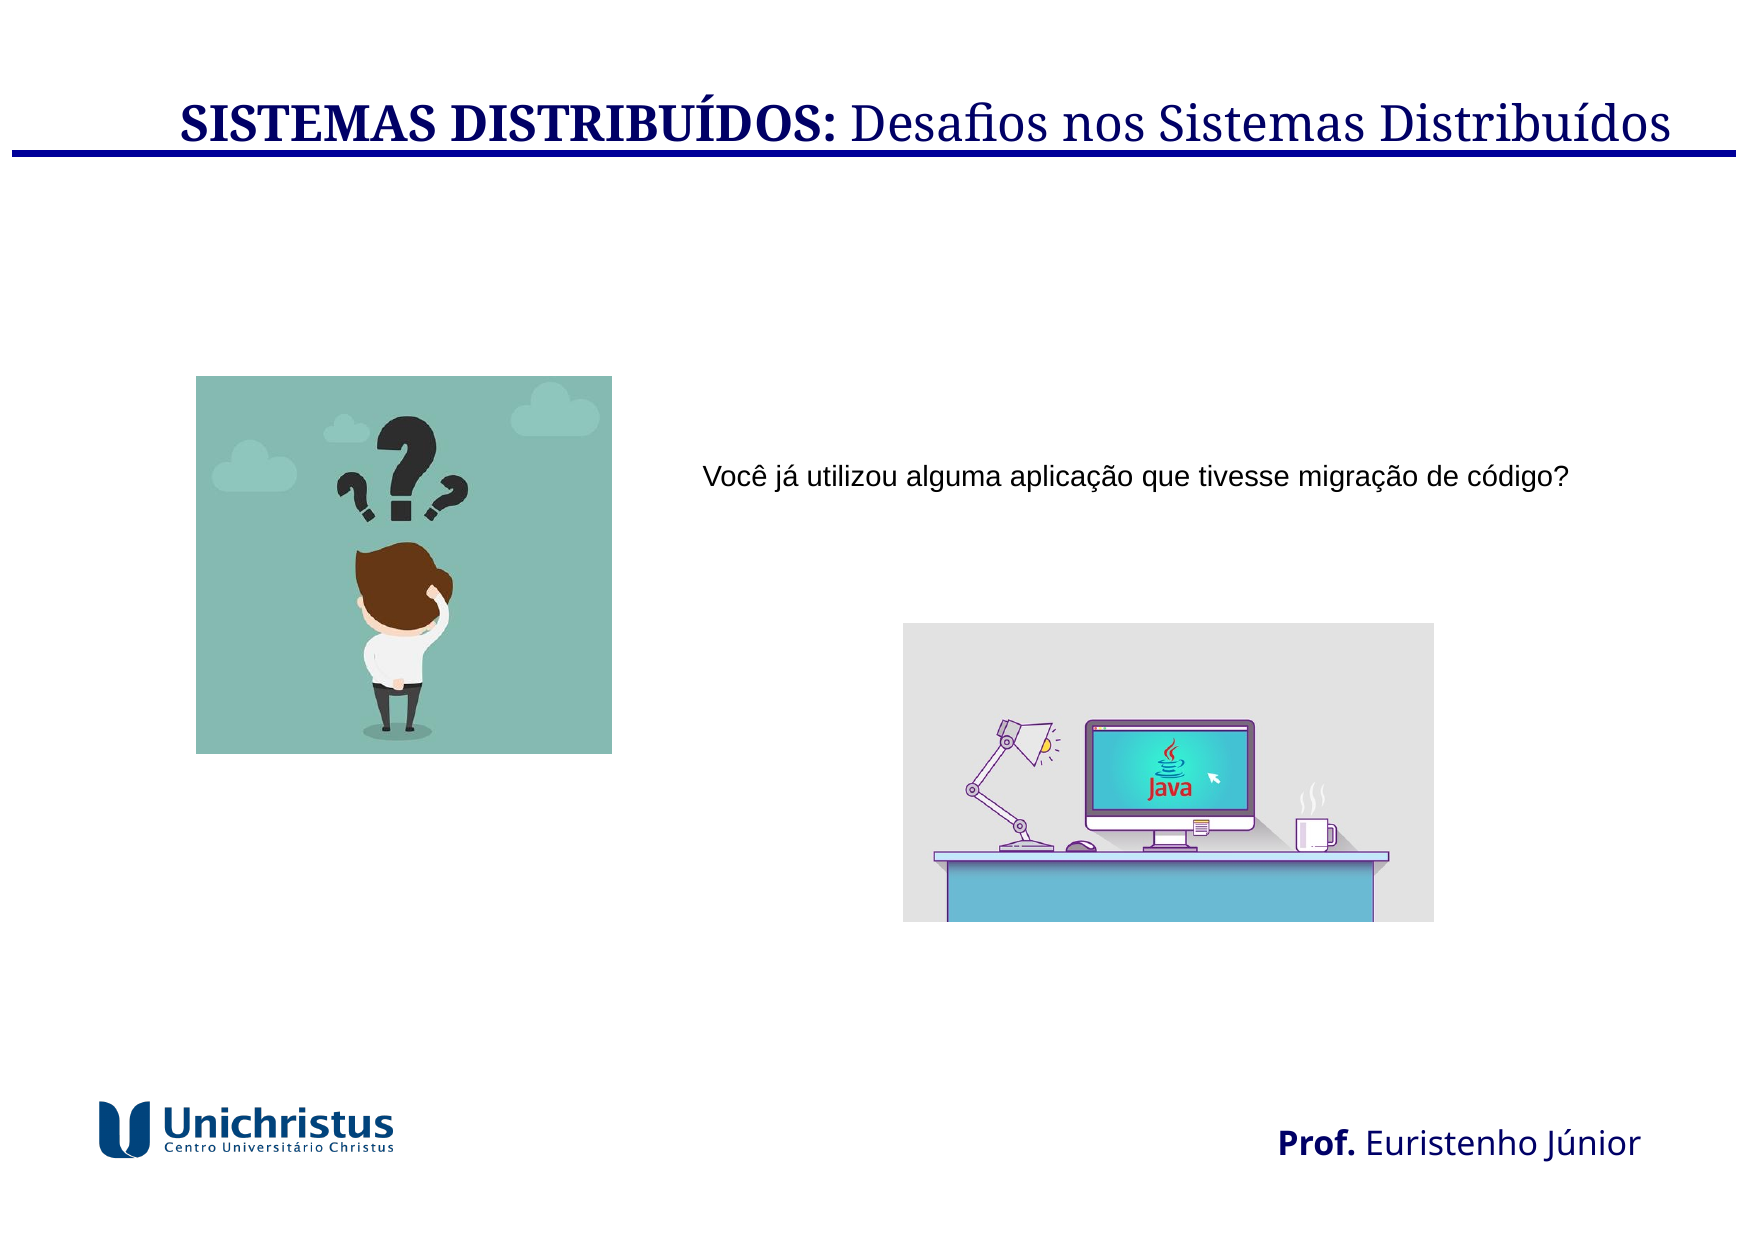

SISTEMAS DISTRIBUÍDOS: Desafios nos Sistemas Distribuídos
Você já utilizou alguma aplicação que tivesse migração de código?
Prof. Euristenho Júnior